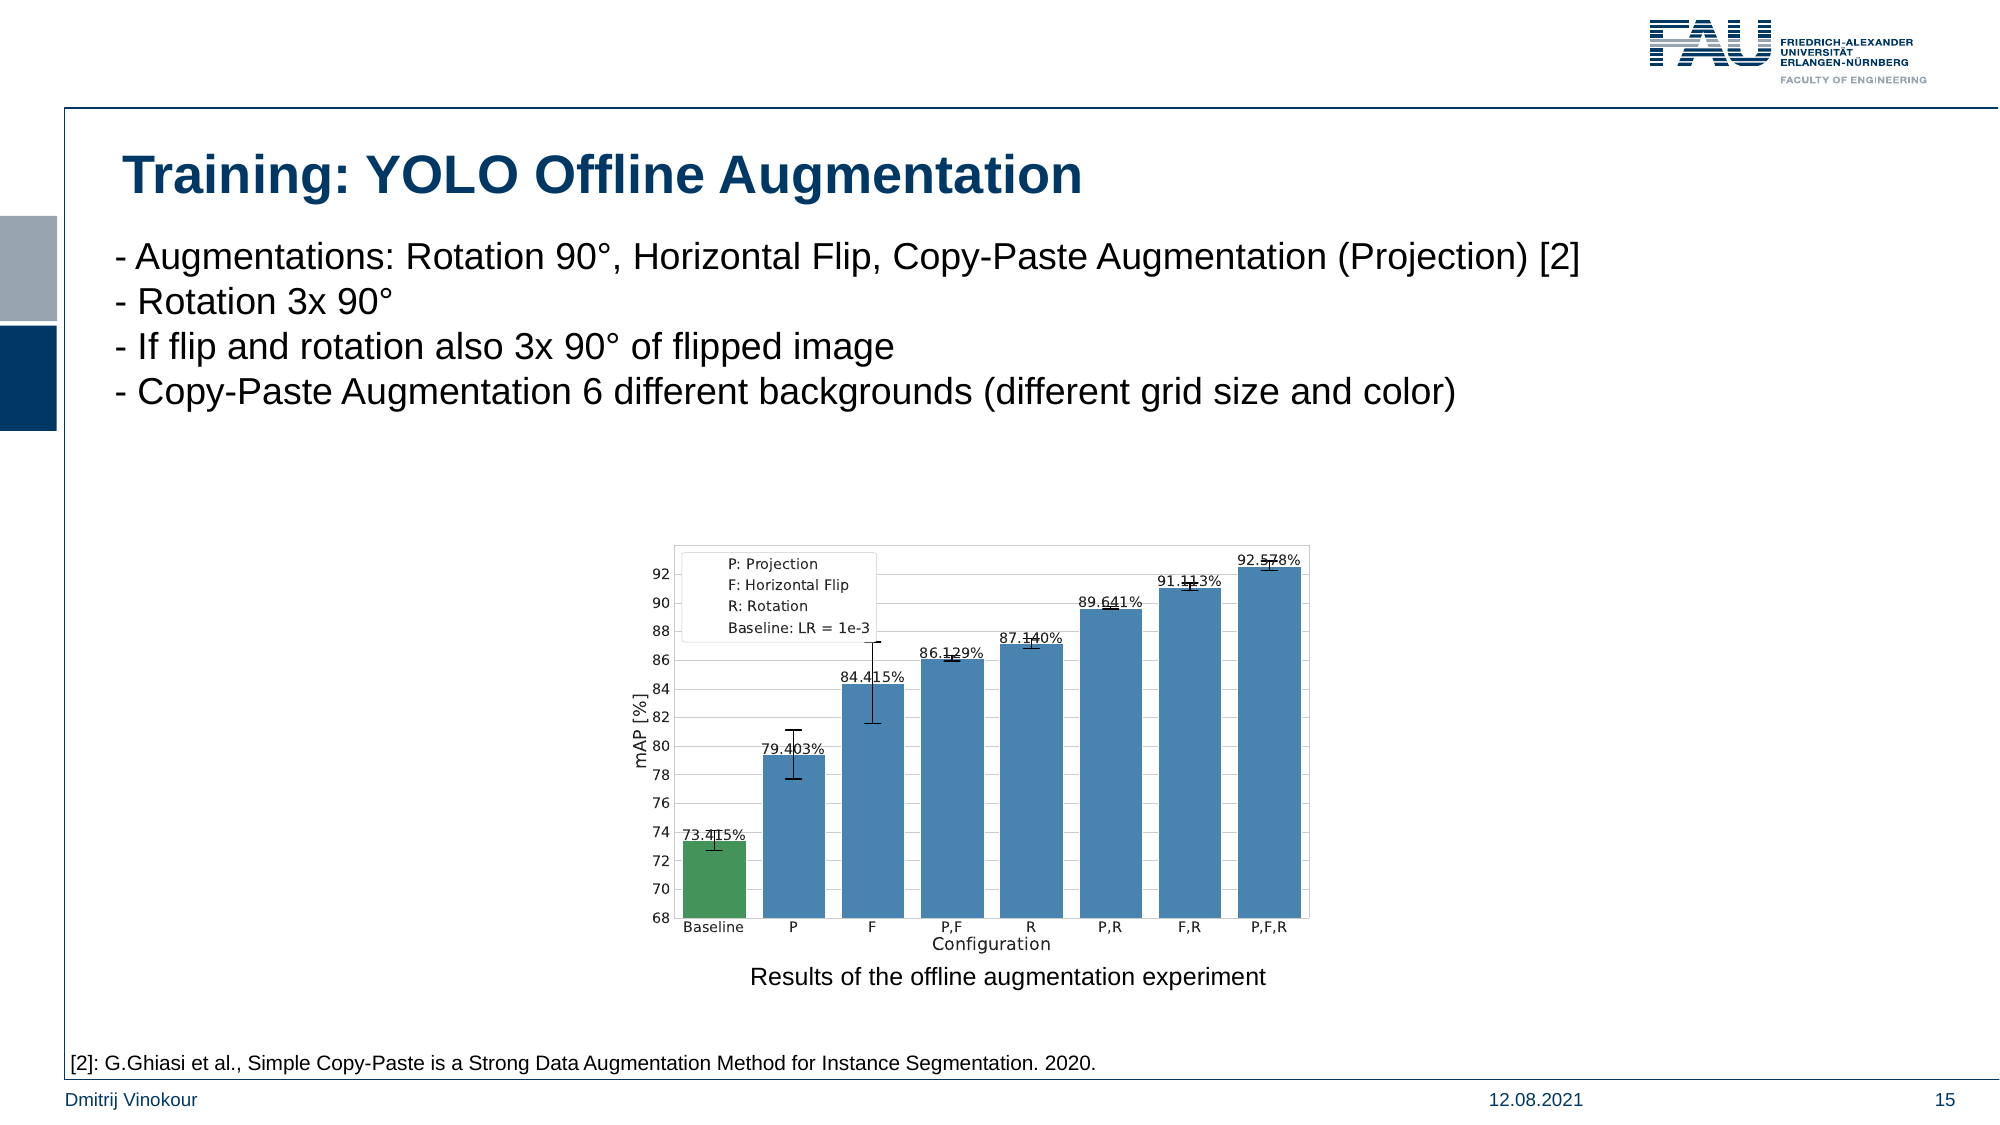

Training: YOLO Offline Augmentation
- Augmentations: Rotation 90°, Horizontal Flip, Copy-Paste Augmentation (Projection) [2]
- Rotation 3x 90°
- If flip and rotation also 3x 90° of flipped image
- Copy-Paste Augmentation 6 different backgrounds (different grid size and color)
Results of the offline augmentation experiment
[2]: G.Ghiasi et al., Simple Copy-Paste is a Strong Data Augmentation Method for Instance Segmentation. 2020.
12.08.2021
Dmitrij Vinokour